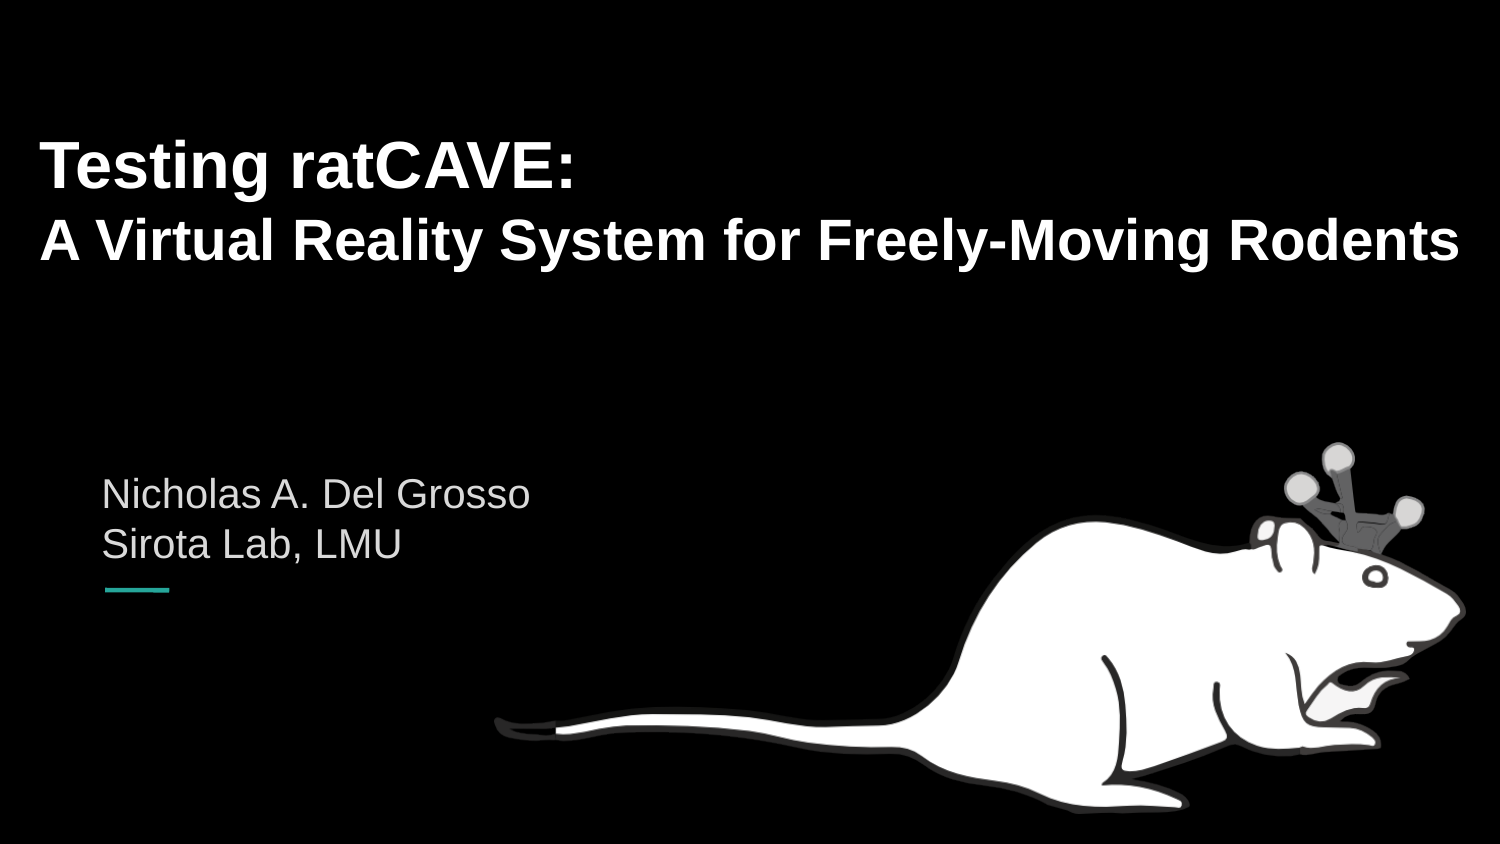

Testing ratCAVE:
A Virtual Reality System for Freely-Moving Rodents
Nicholas A. Del Grosso
Sirota Lab, LMU